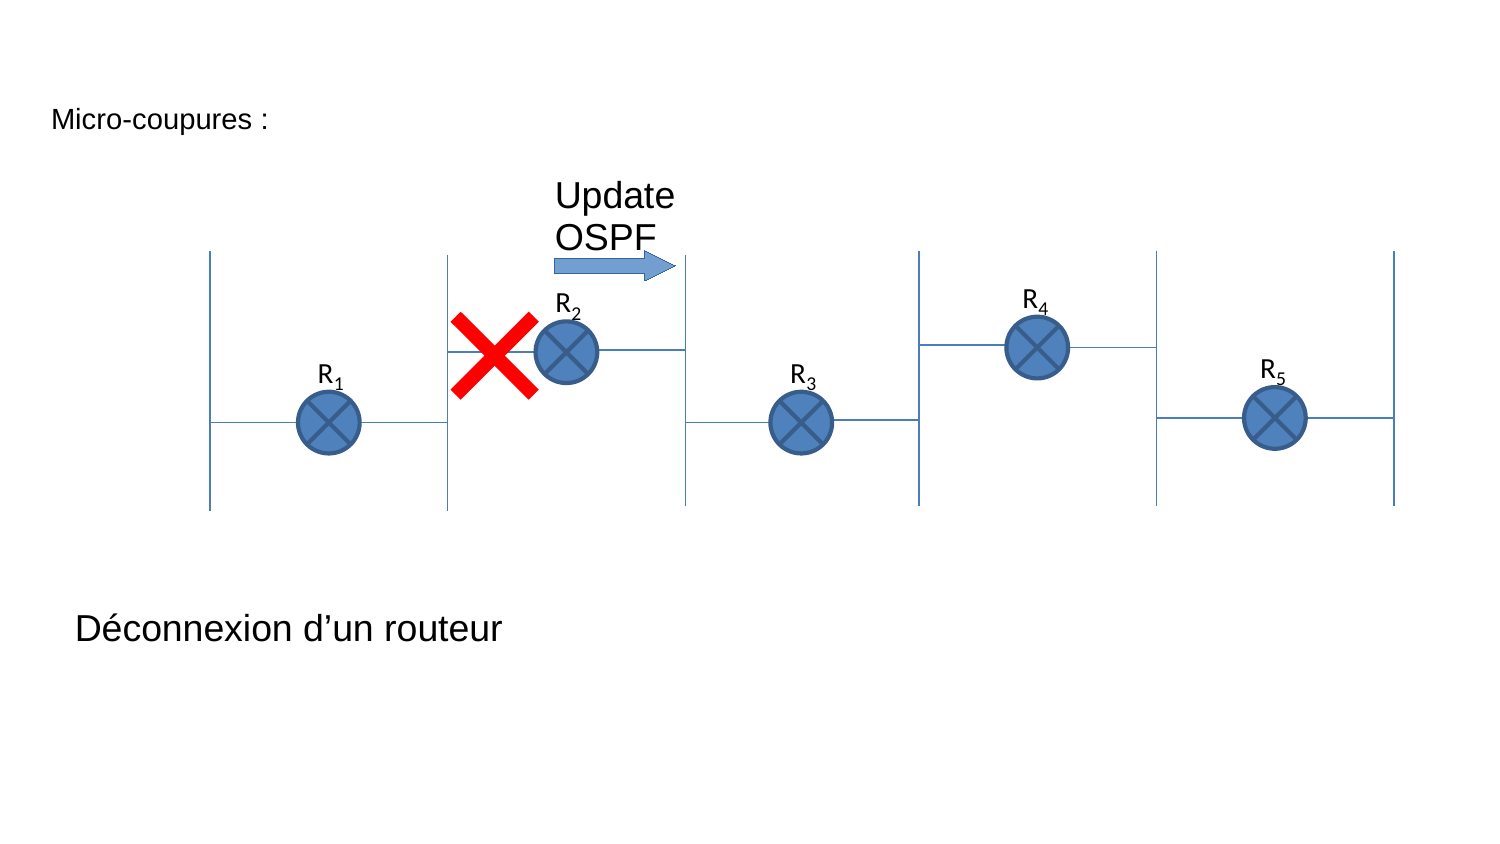

# Micro-coupures :
Update OSPF
R4
R2
R5
R1
R3
Déconnexion d’un routeur